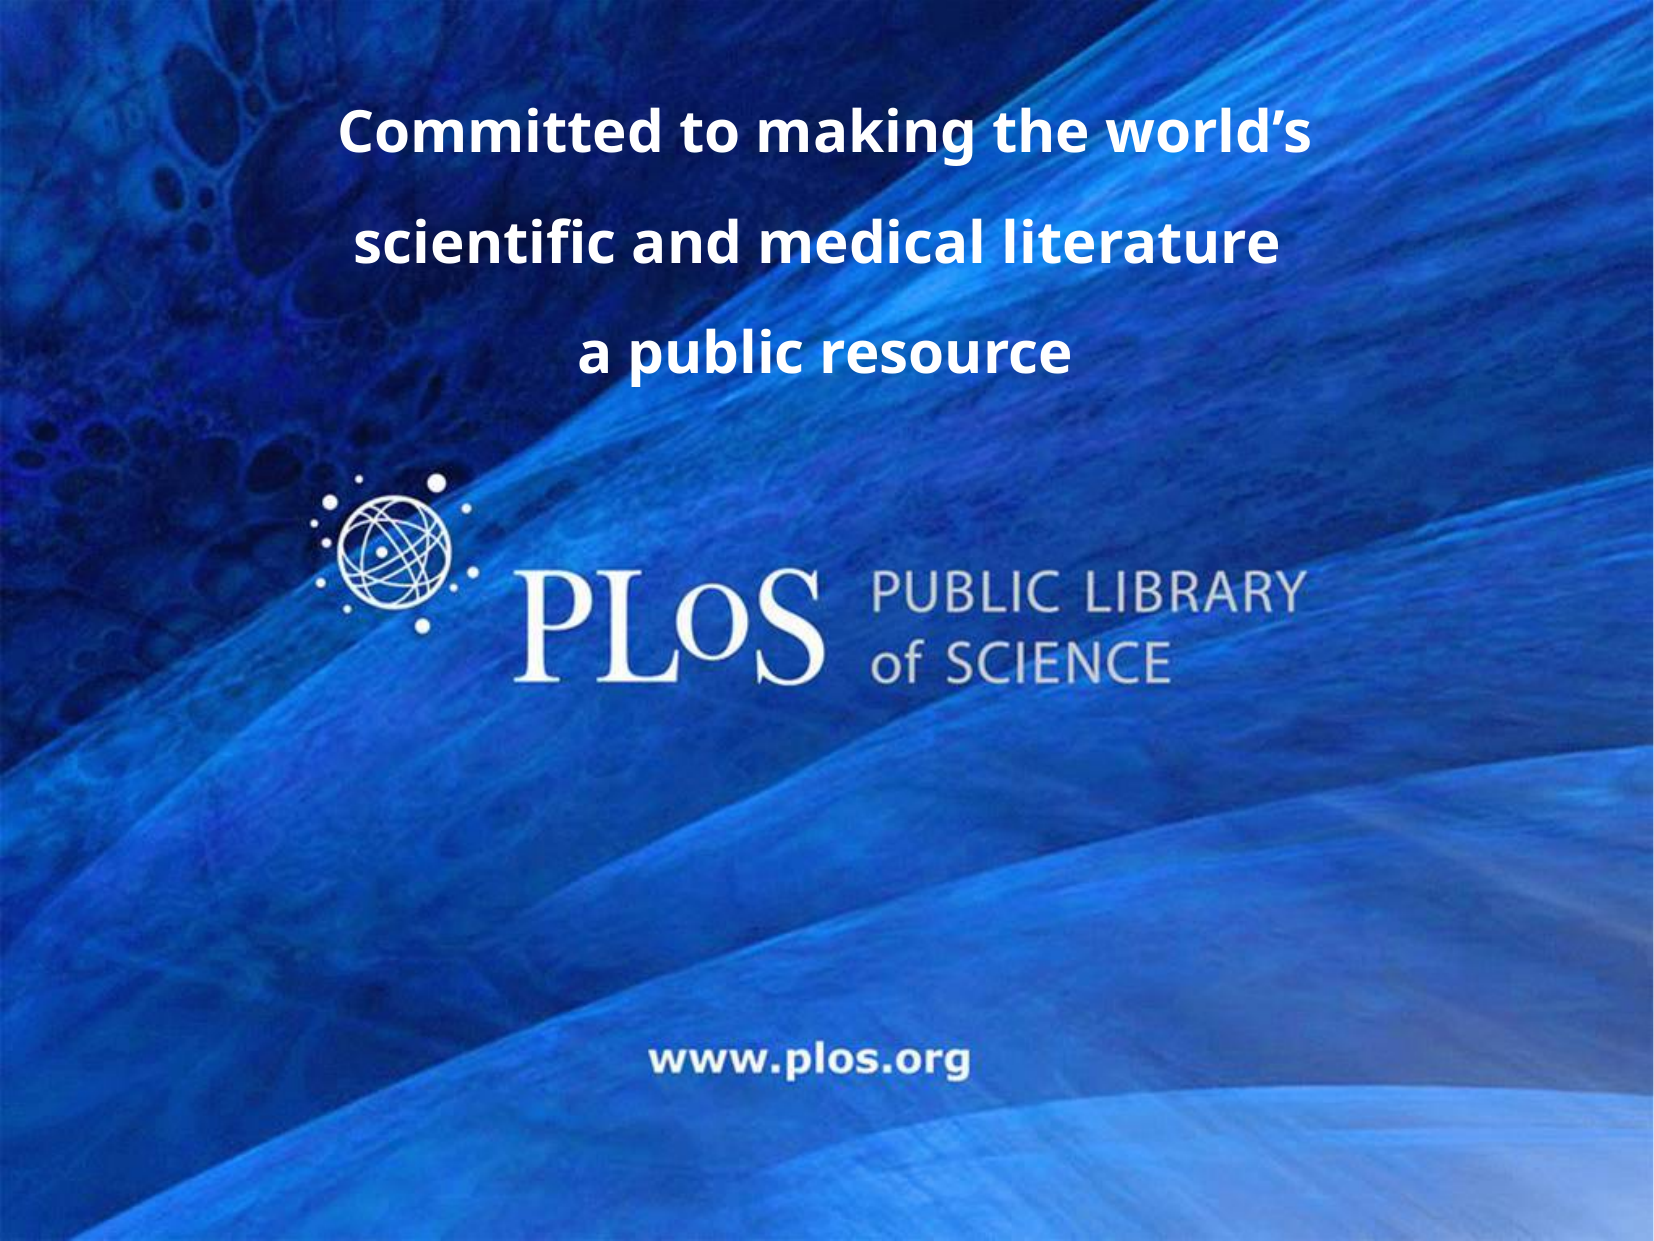

# PLoS
Committed to making the world’s
scientific and medical literature
a public resource